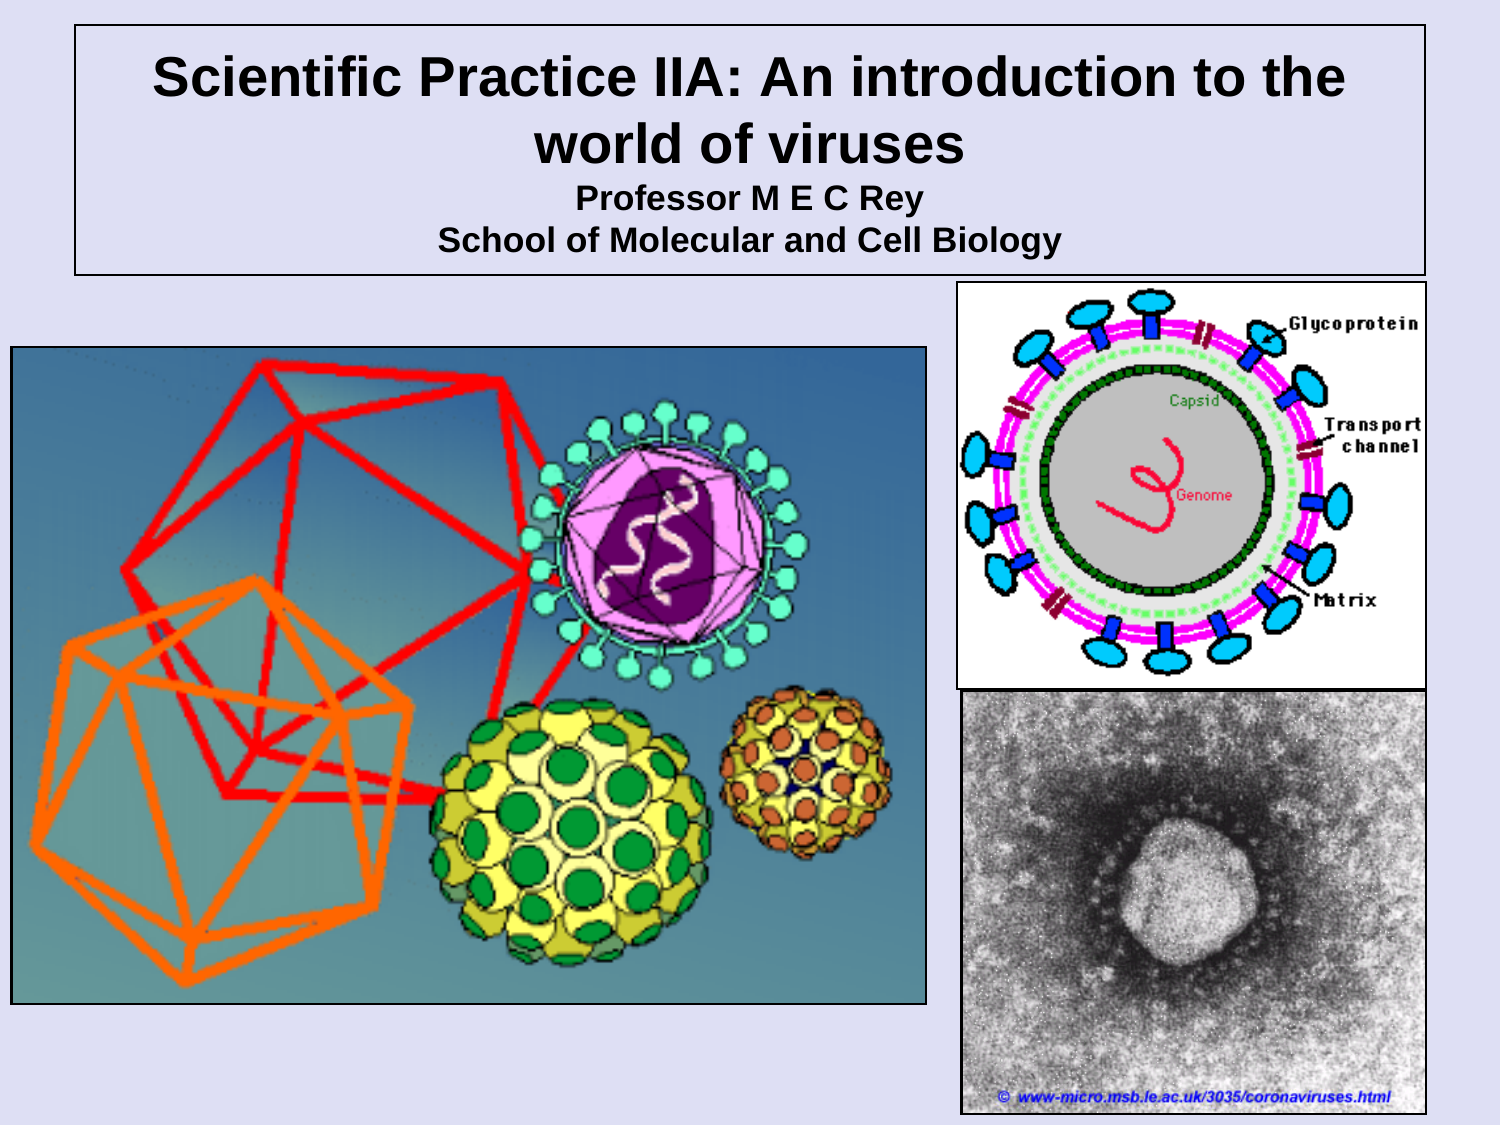

# Scientific Practice IIA: An introduction to the world of viruses Professor M E C Rey School of Molecular and Cell Biology